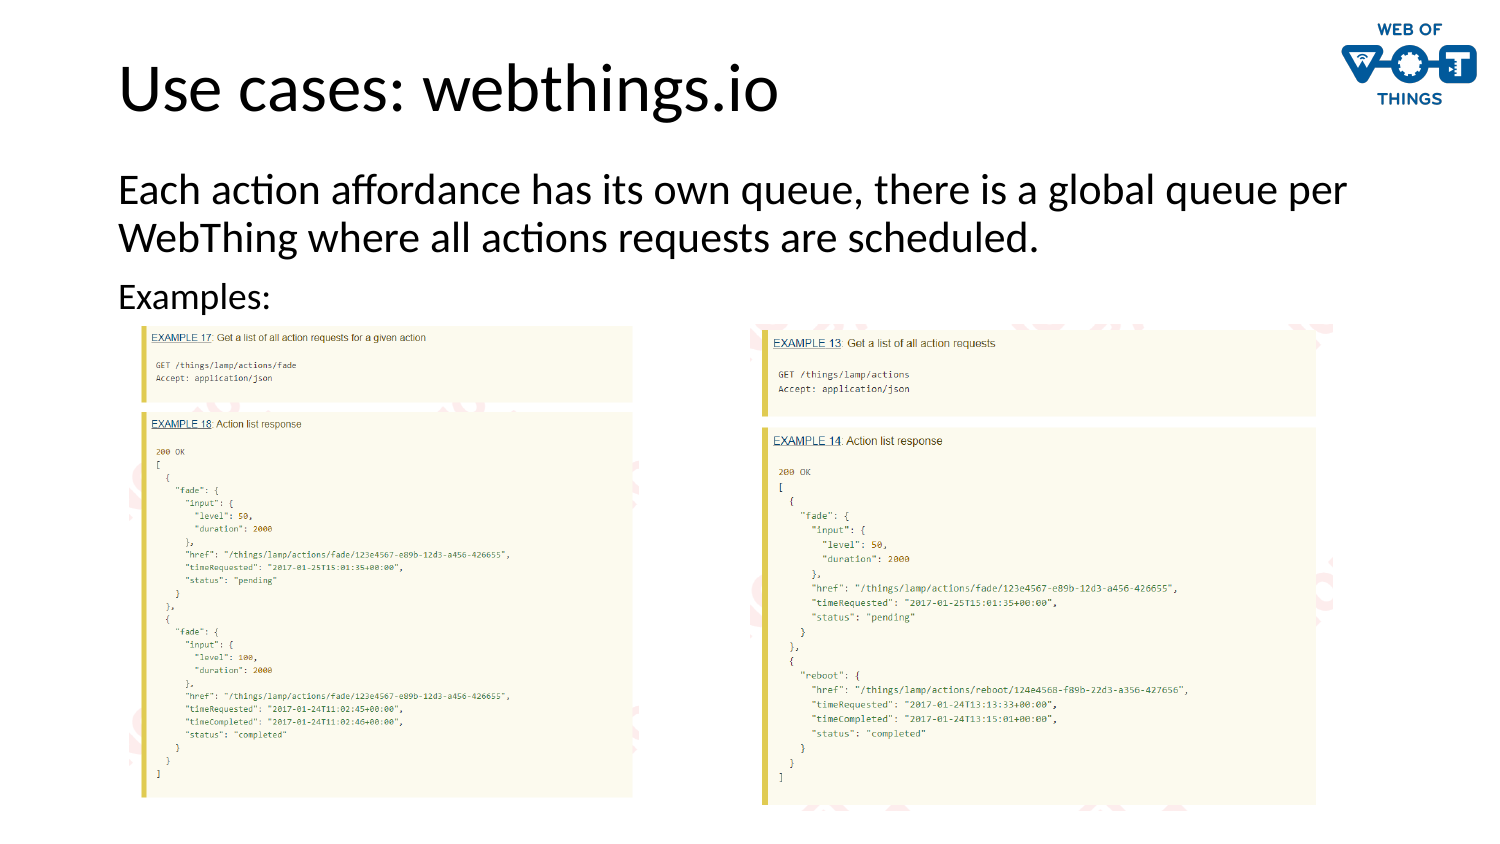

# Use cases: webthings.io
Each action affordance has its own queue, there is a global queue per WebThing where all actions requests are scheduled.
Examples: